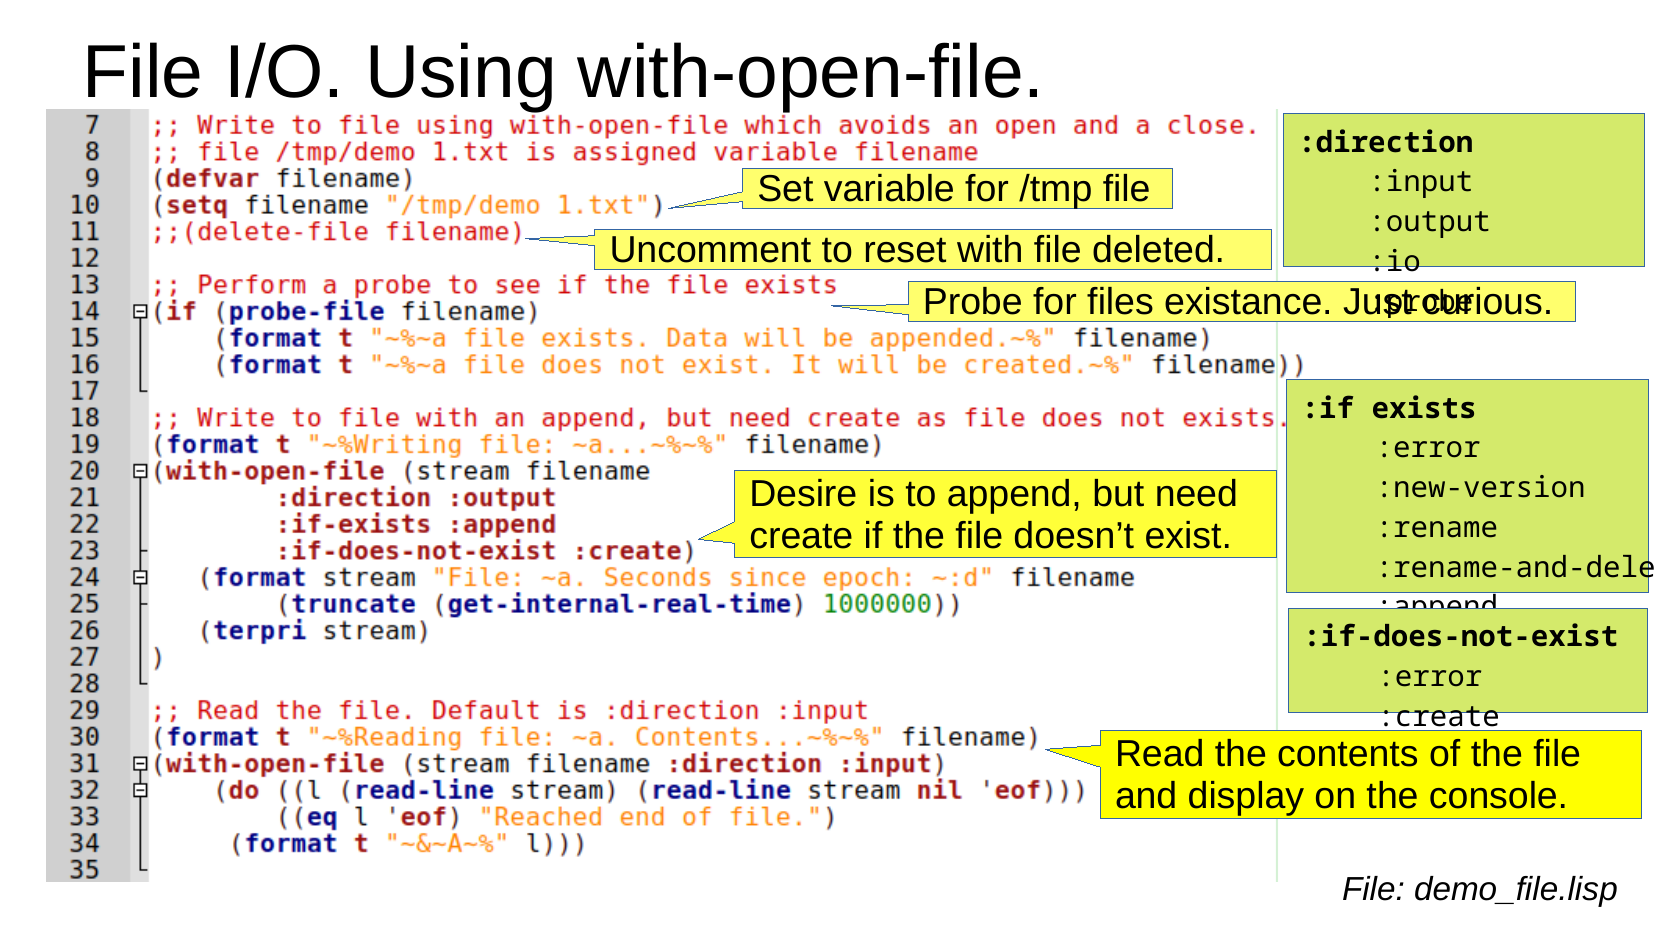

# File I/O. Using with-open-file.
:direction
 :input
 :output
 :io
 :probe
Set variable for /tmp file
Uncomment to reset with file deleted.
Probe for files existance. Just curious.
:if exists
	:error
	:new-version
	:rename
	:rename-and-delete
	:append
	:supersede
Desire is to append, but need create if the file doesn’t exist.
:if-does-not-exist
	:error
	:create
Read the contents of the file and display on the console.
File: demo_file.lisp